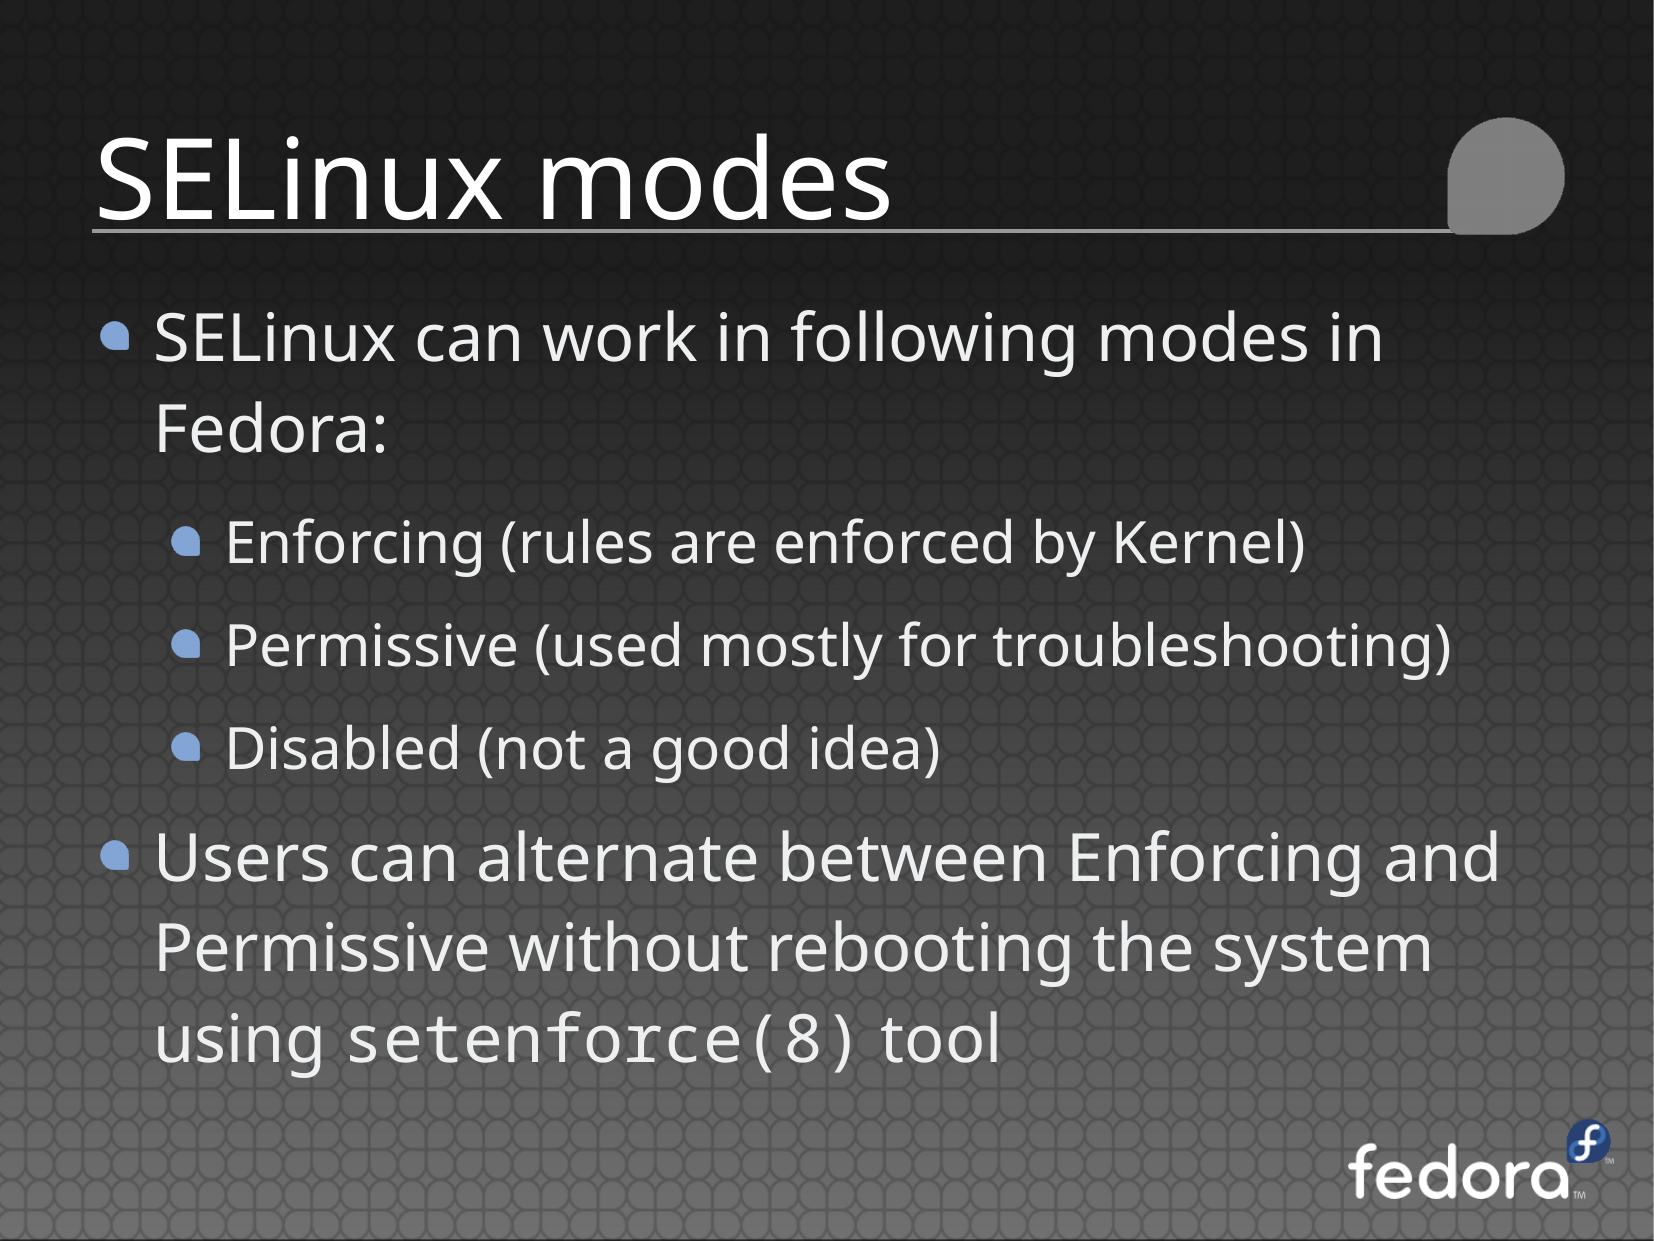

SELinux modes
# SELinux can work in following modes in Fedora:
Enforcing (rules are enforced by Kernel)
Permissive (used mostly for troubleshooting)
Disabled (not a good idea)
Users can alternate between Enforcing and Permissive without rebooting the system using setenforce(8) tool